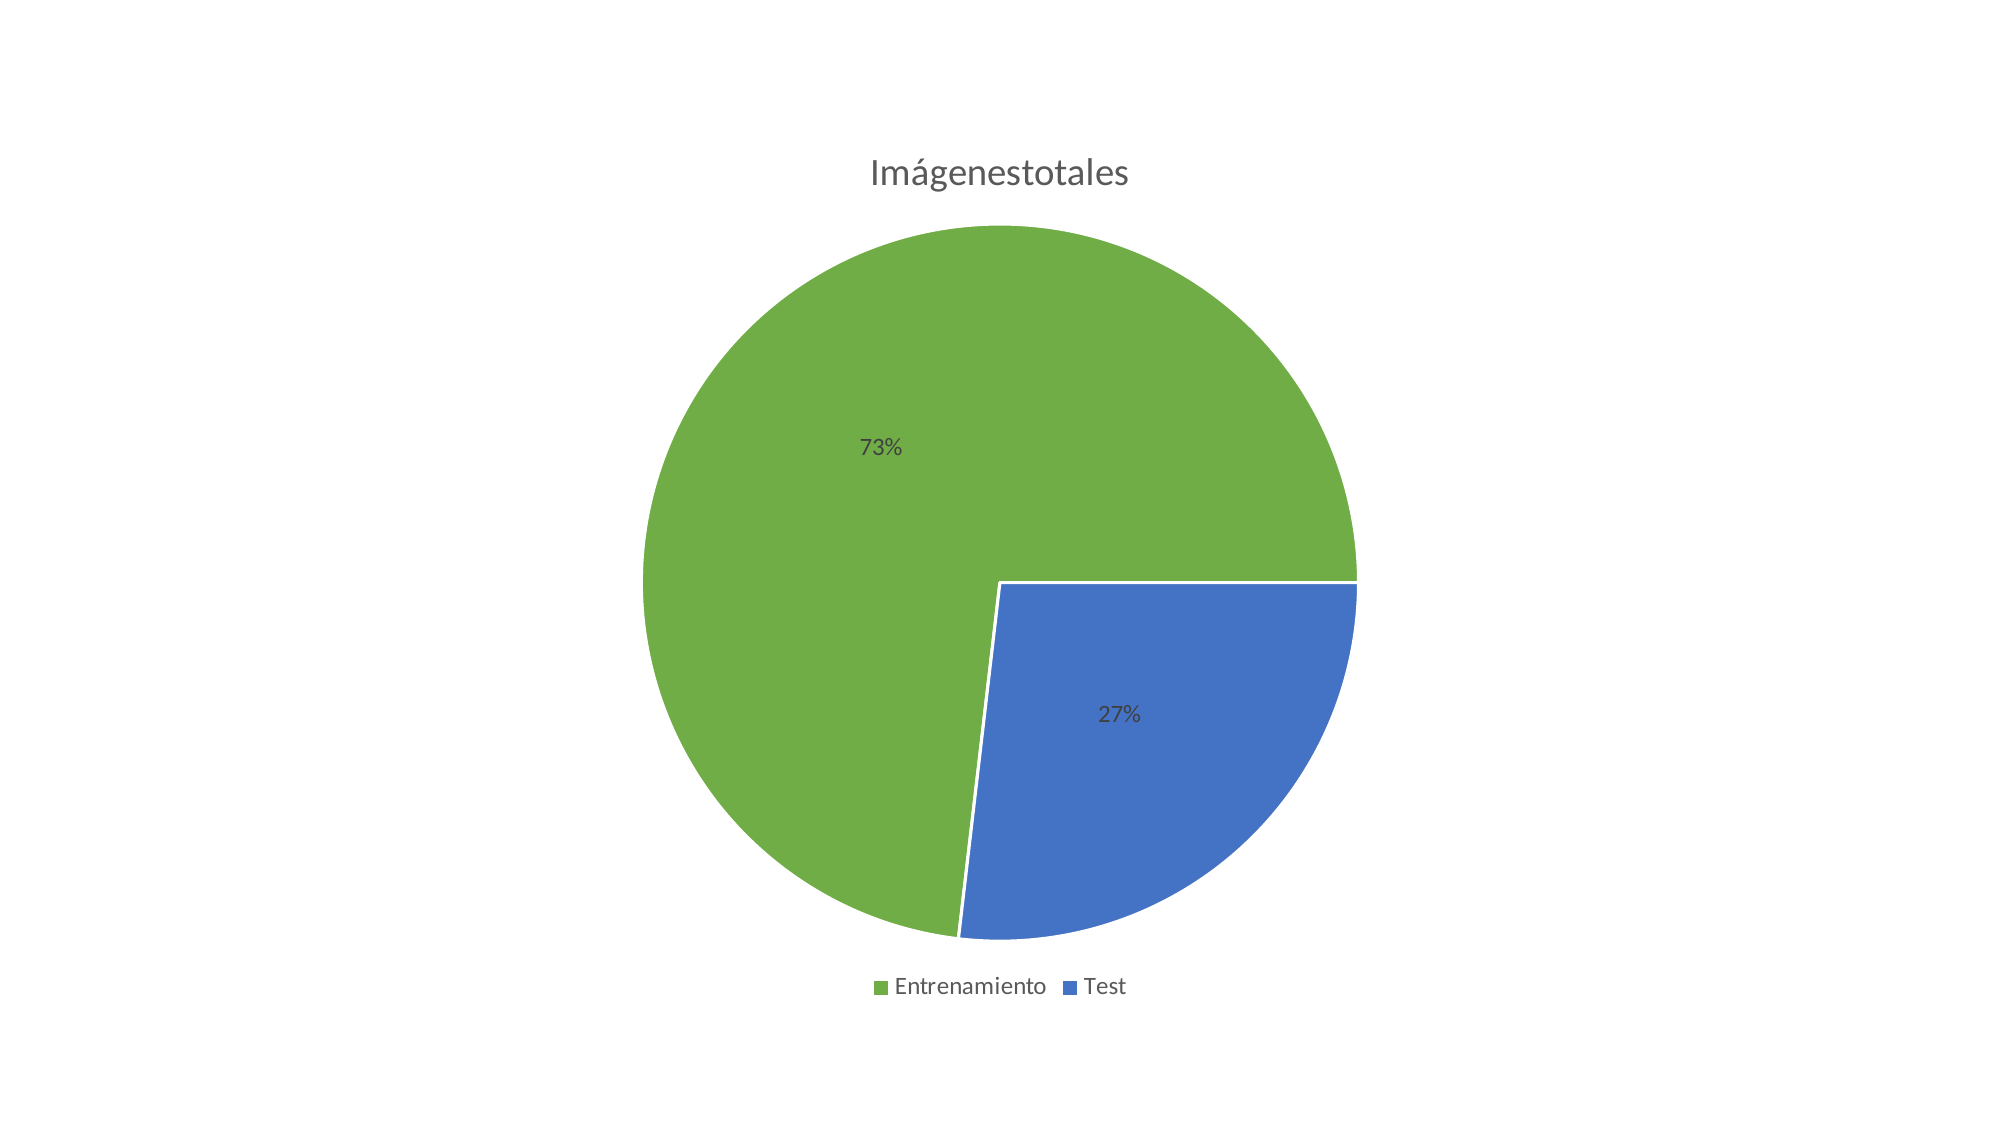

### Chart: Imágenestotales
| Category | Imágenes totales |
|---|---|
| Entrenamiento | 594.0 |
| Test | 218.0 |